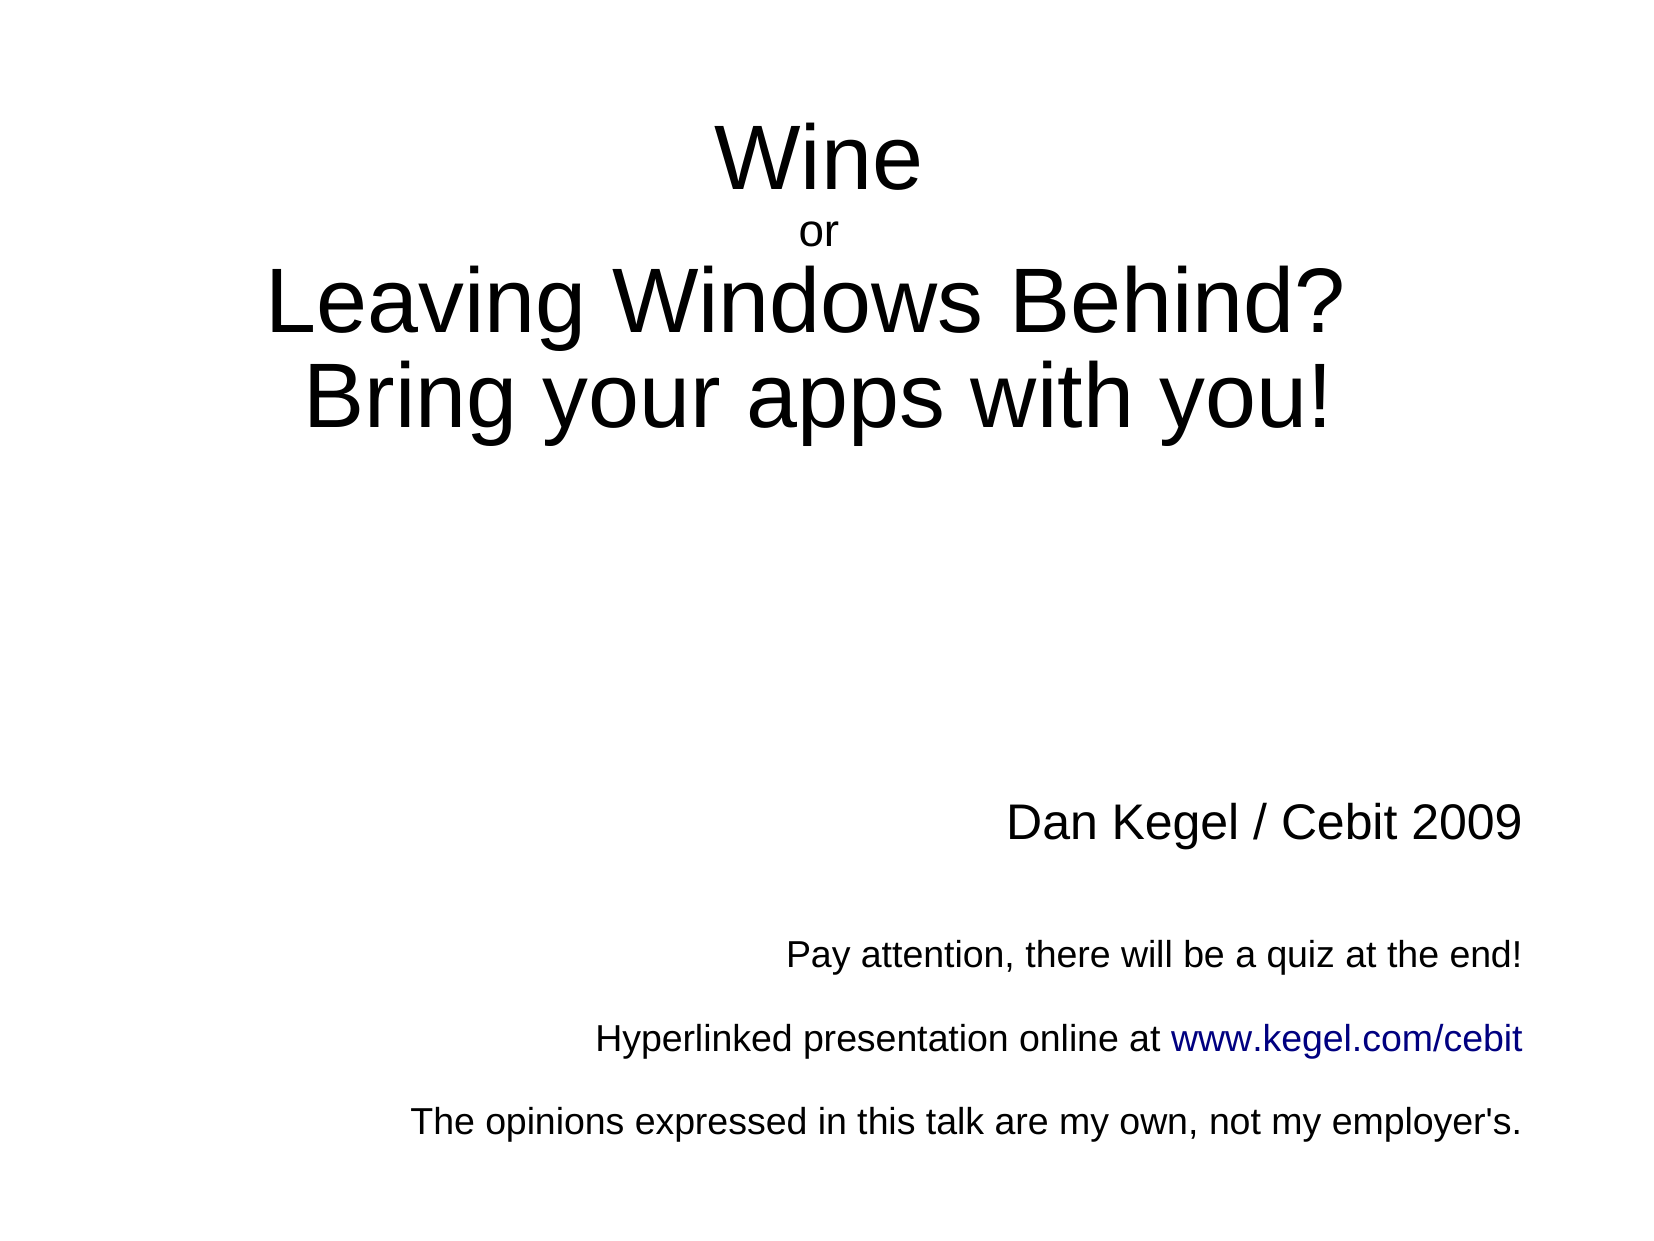

# Wine or Leaving Windows Behind? Bring your apps with you!
Dan Kegel / Cebit 2009
Pay attention, there will be a quiz at the end!
Hyperlinked presentation online at www.kegel.com/cebit
The opinions expressed in this talk are my own, not my employer's.